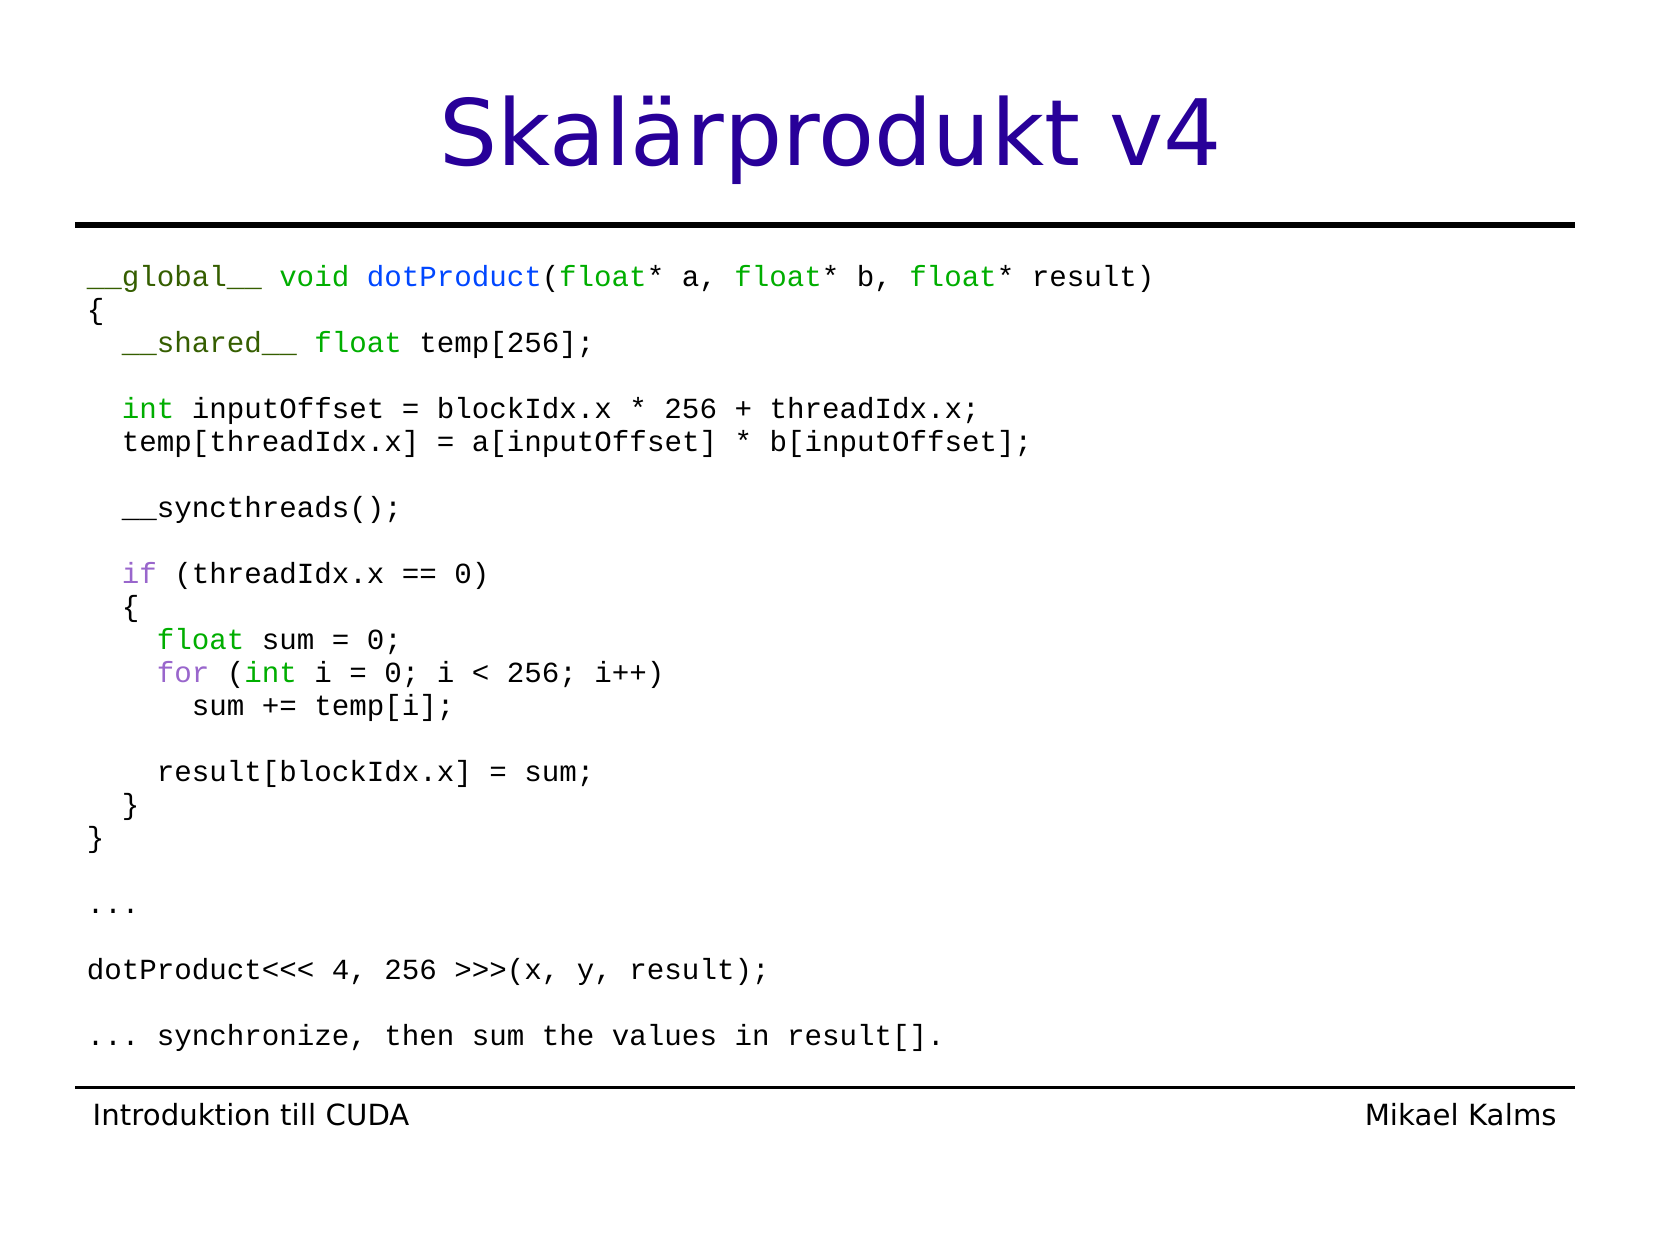

# Skalärprodukt v4
__global__ void dotProduct(float* a, float* b, float* result)
{
 __shared__ float temp[256];
 int inputOffset = blockIdx.x * 256 + threadIdx.x;
 temp[threadIdx.x] = a[inputOffset] * b[inputOffset];
 __syncthreads();
 if (threadIdx.x == 0)
 {
 float sum = 0;
 for (int i = 0; i < 256; i++)
 sum += temp[i];
 result[blockIdx.x] = sum;
 }
}
...
dotProduct<<< 4, 256 >>>(x, y, result);
... synchronize, then sum the values in result[].
Introduktion till CUDA
Mikael Kalms